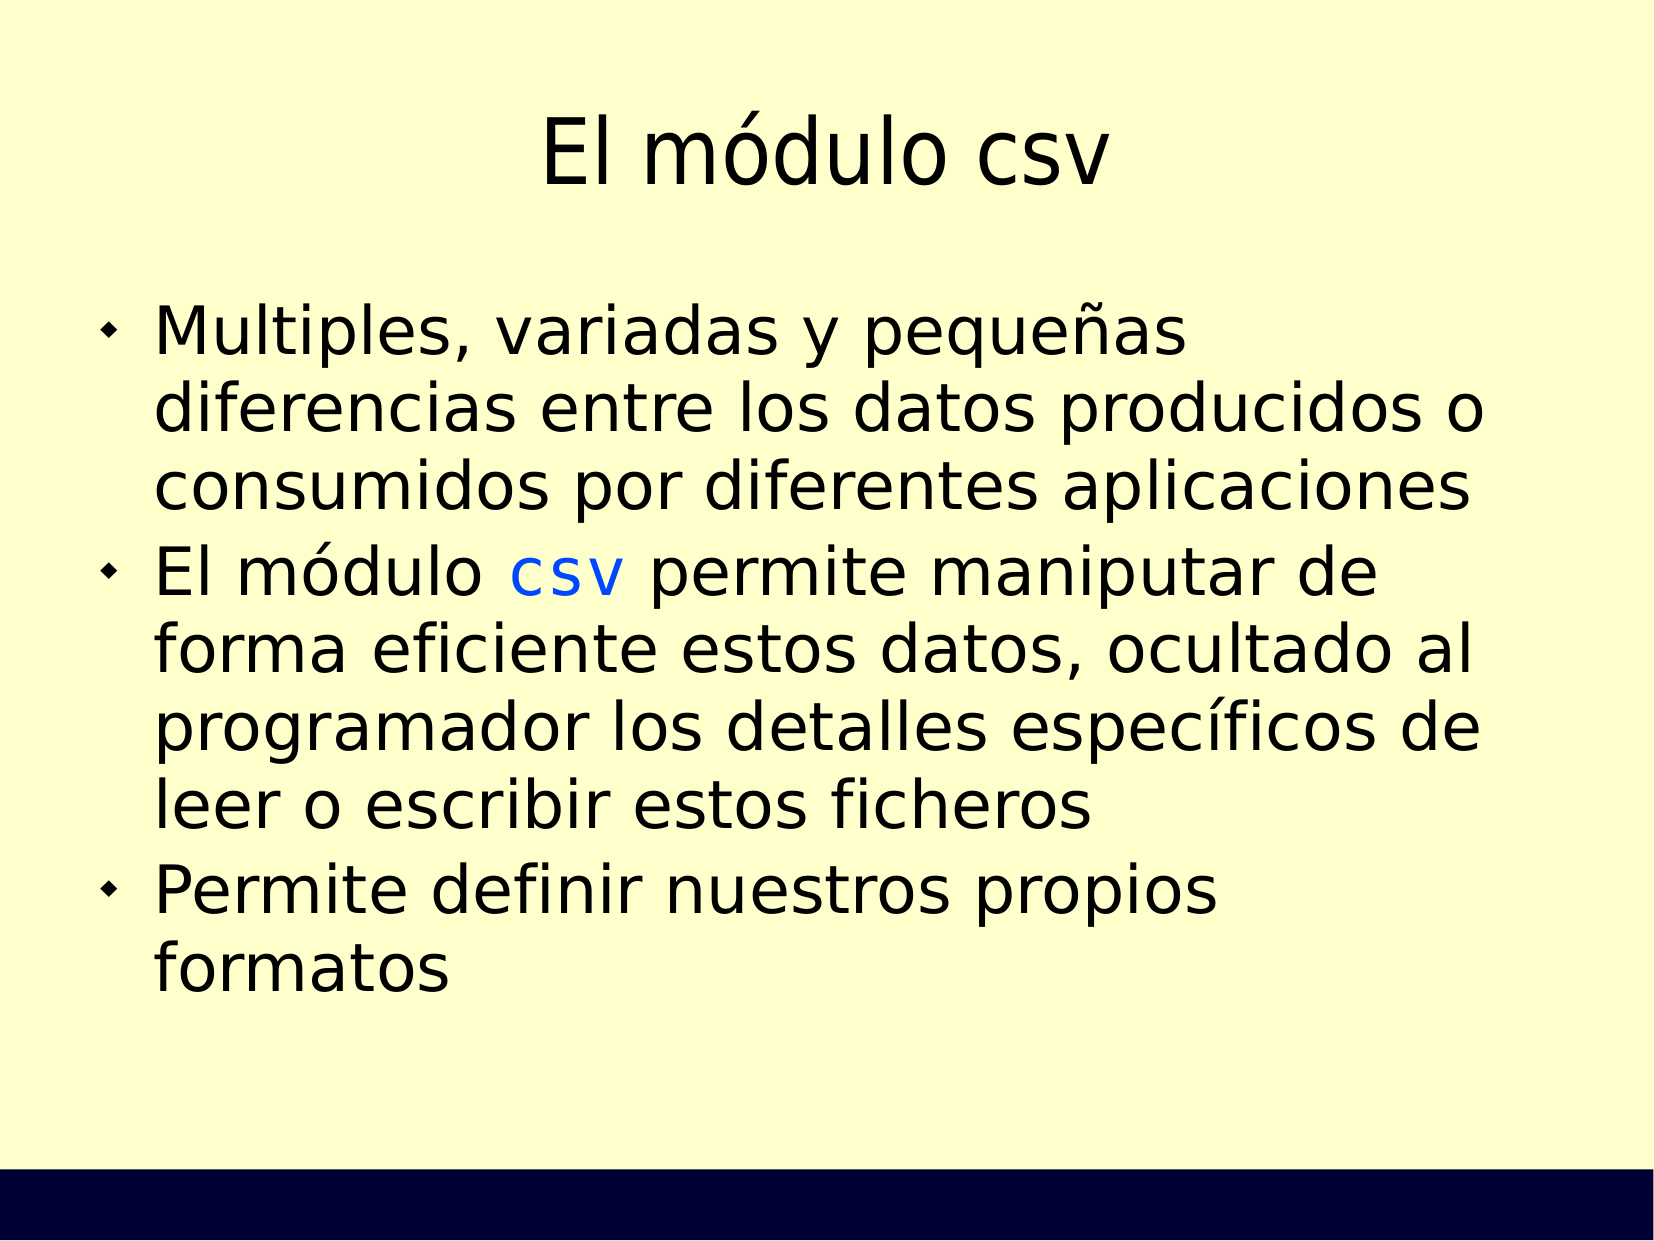

# El módulo csv
Multiples, variadas y pequeñas diferencias entre los datos producidos o consumidos por diferentes aplicaciones
El módulo csv permite maniputar de forma eficiente estos datos, ocultado al programador los detalles específicos de leer o escribir estos ficheros
Permite definir nuestros propios formatos